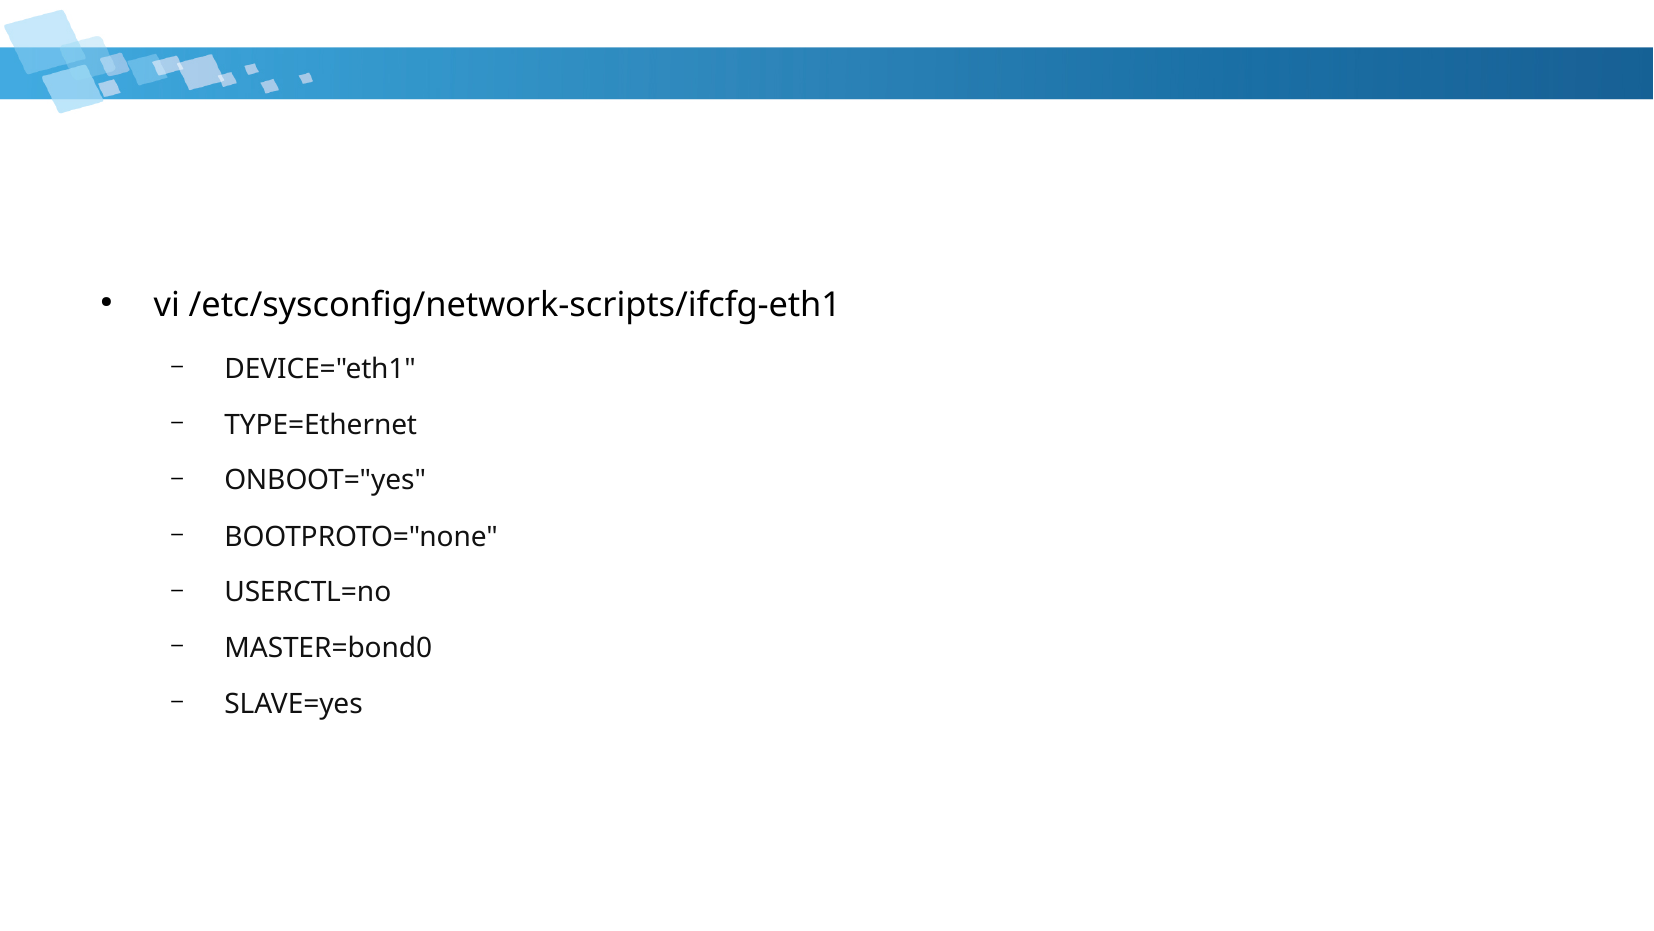

#
vi /etc/sysconfig/network-scripts/ifcfg-eth1
DEVICE="eth1"
TYPE=Ethernet
ONBOOT="yes"
BOOTPROTO="none"
USERCTL=no
MASTER=bond0
SLAVE=yes